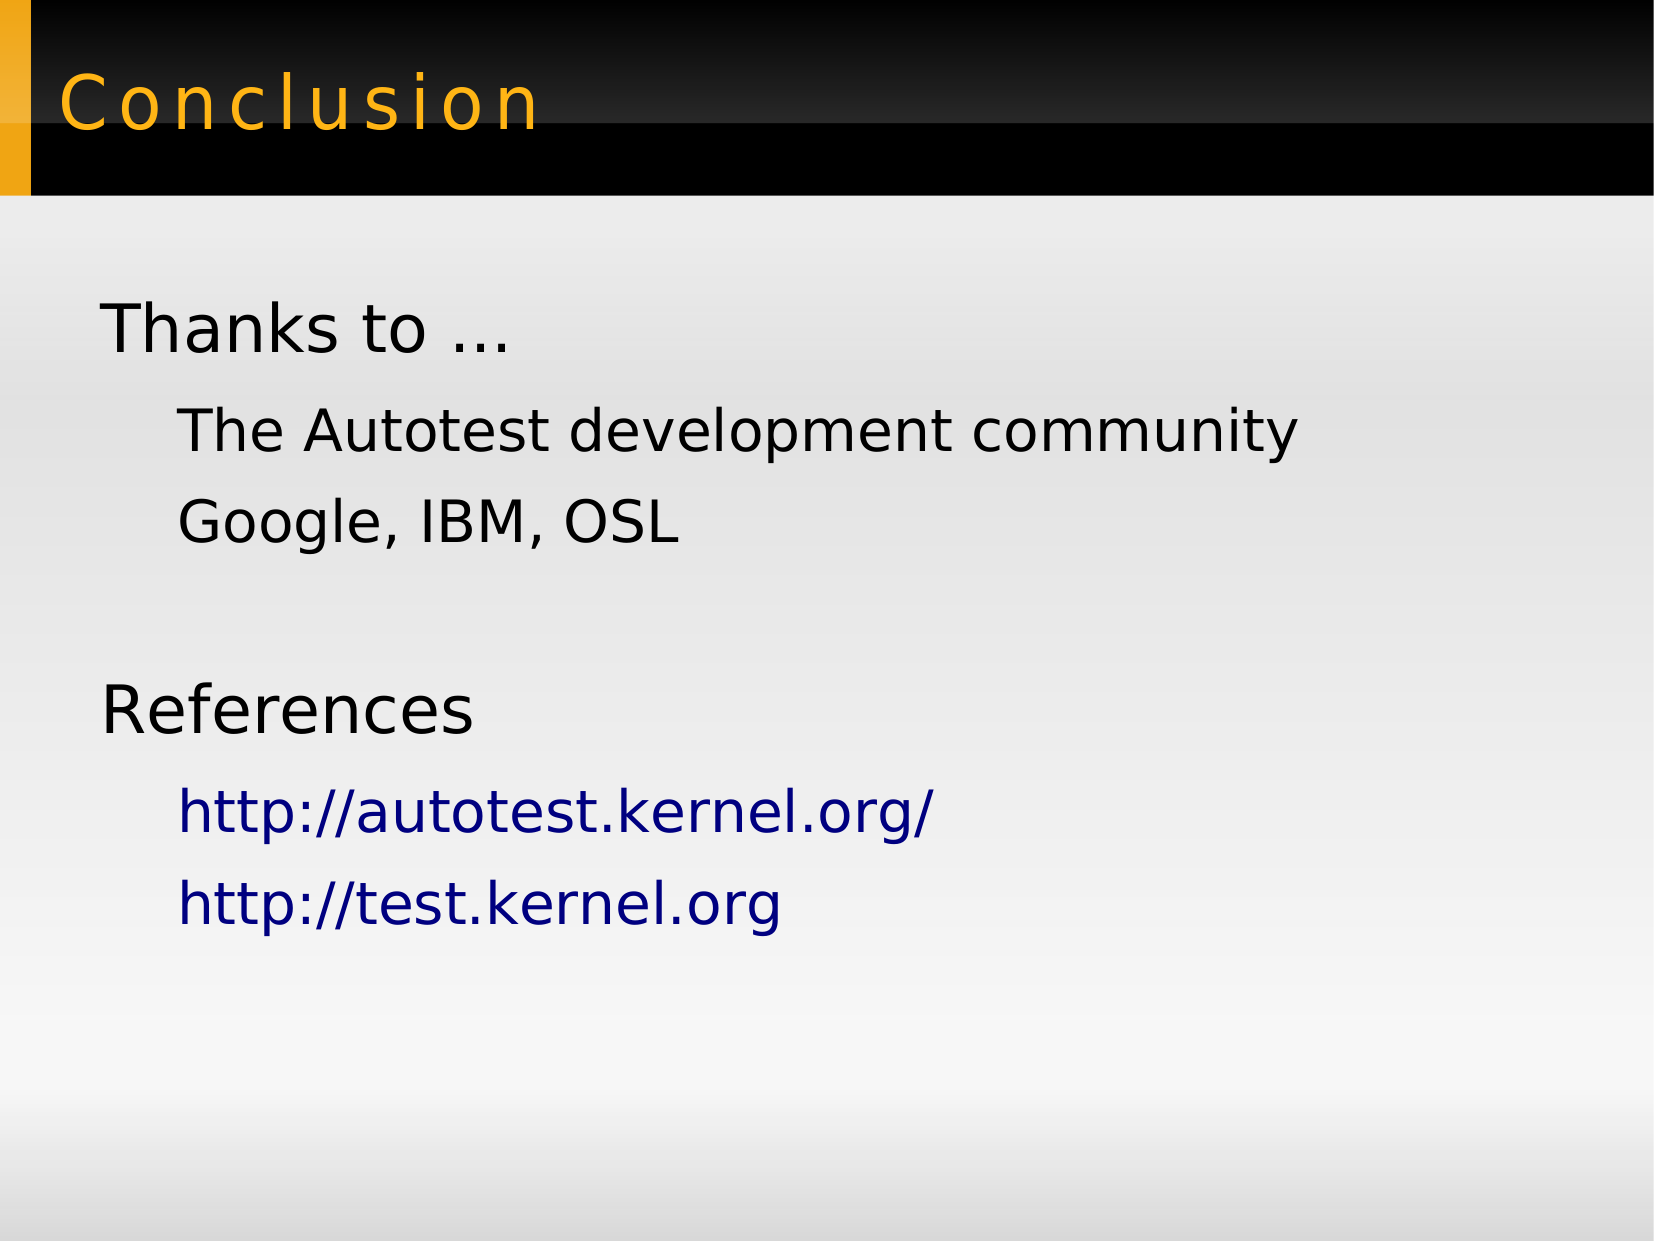

# Conclusion
Thanks to ...
The Autotest development community
Google, IBM, OSL
References
http://autotest.kernel.org/
http://test.kernel.org